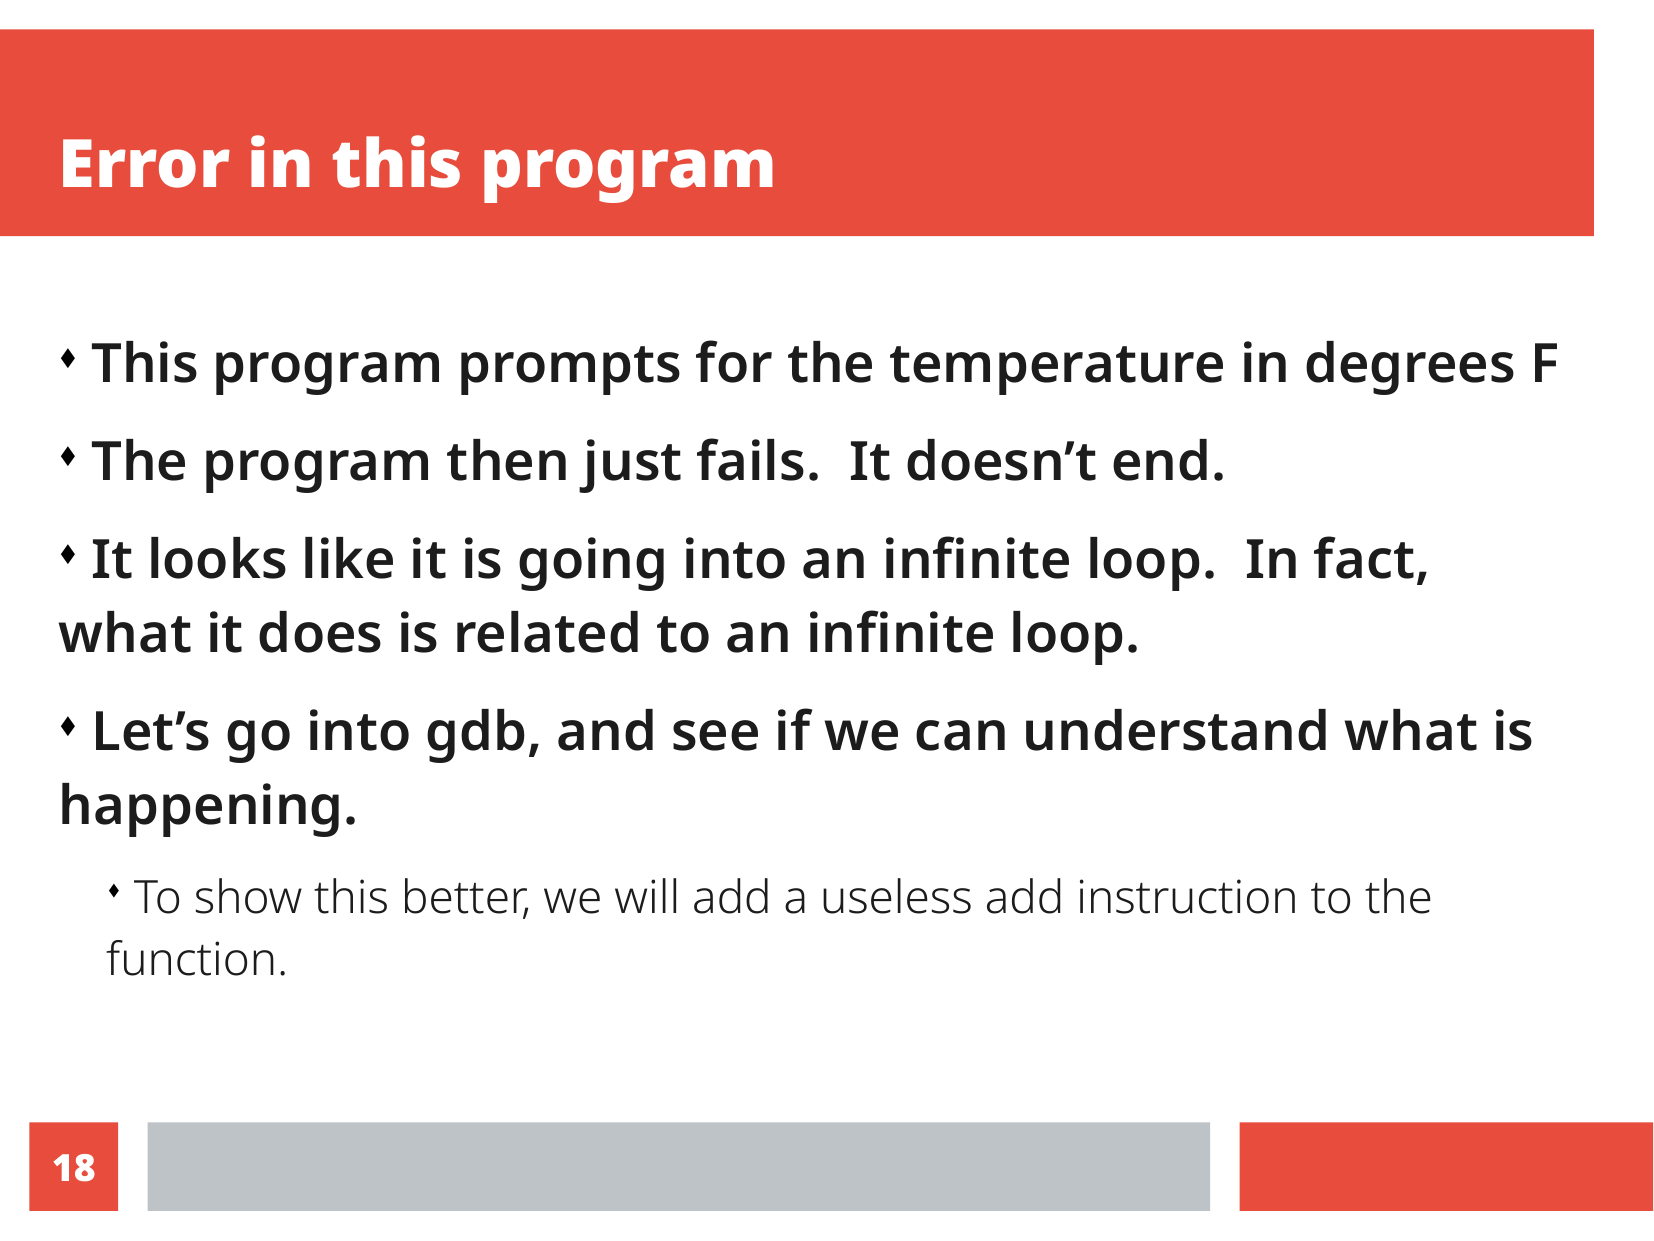

# Error in this program
 This program prompts for the temperature in degrees F
 The program then just fails. It doesn’t end.
 It looks like it is going into an infinite loop. In fact, what it does is related to an infinite loop.
 Let’s go into gdb, and see if we can understand what is happening.
 To show this better, we will add a useless add instruction to the function.
18